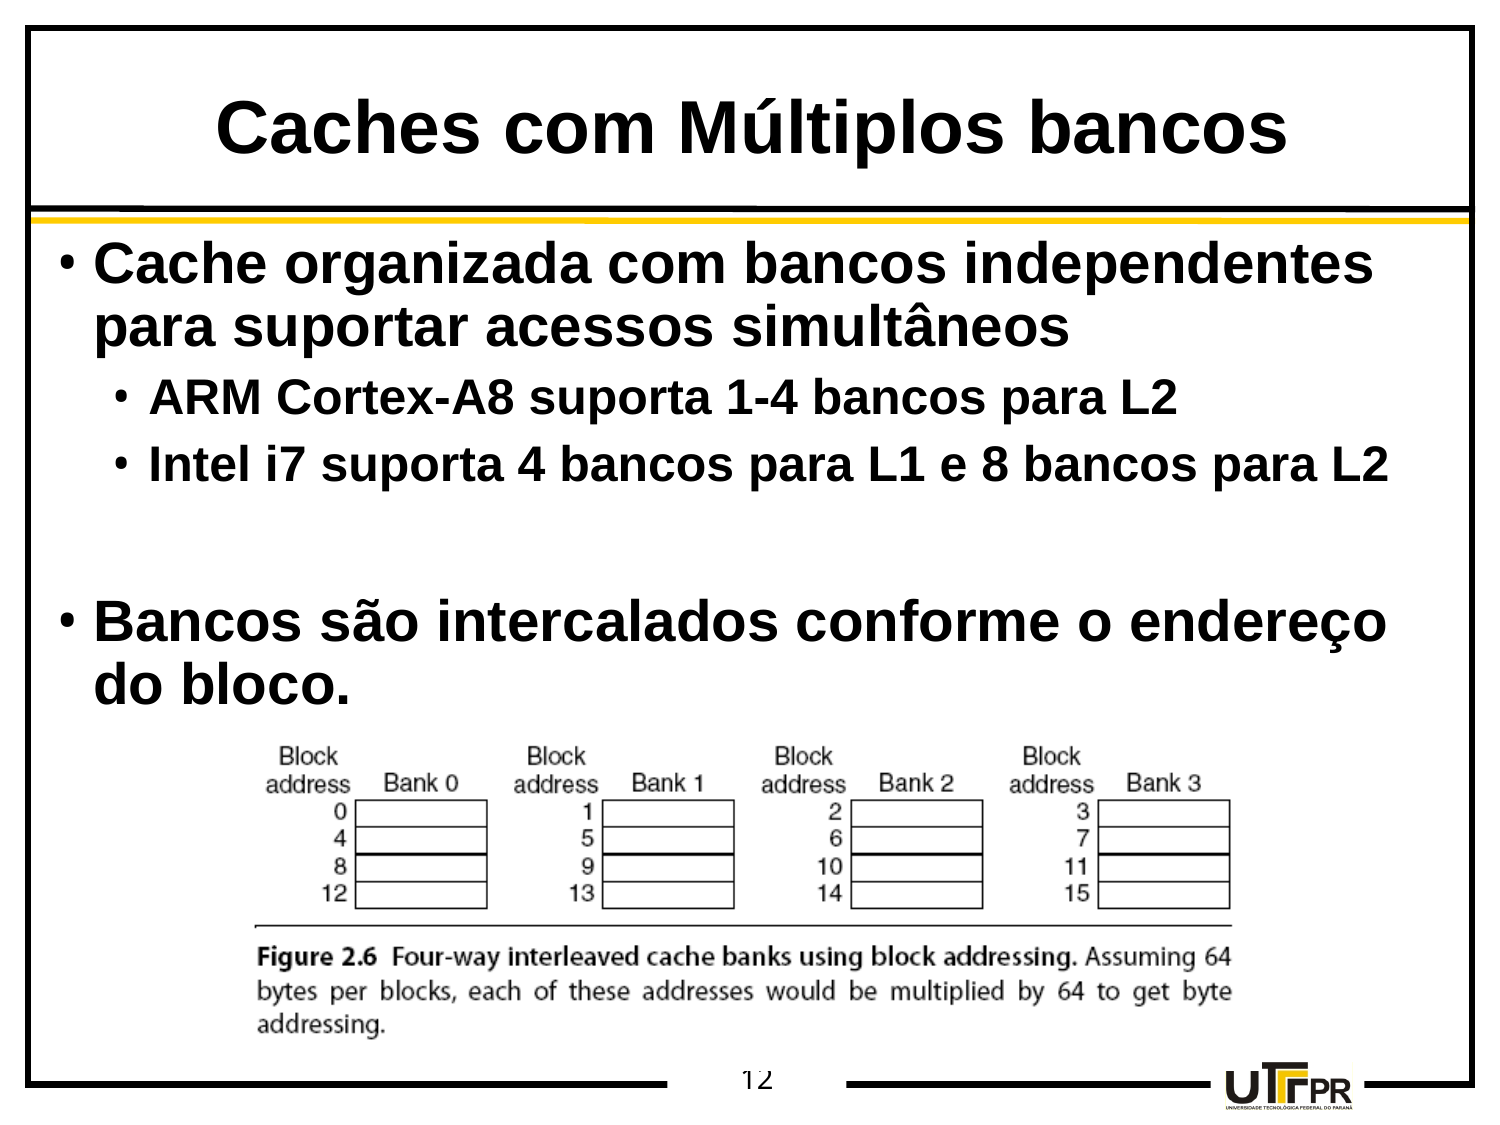

Caches com Múltiplos bancos
# Cache organizada com bancos independentes para suportar acessos simultâneos
ARM Cortex-A8 suporta 1-4 bancos para L2
Intel i7 suporta 4 bancos para L1 e 8 bancos para L2
Bancos são intercalados conforme o endereço do bloco.